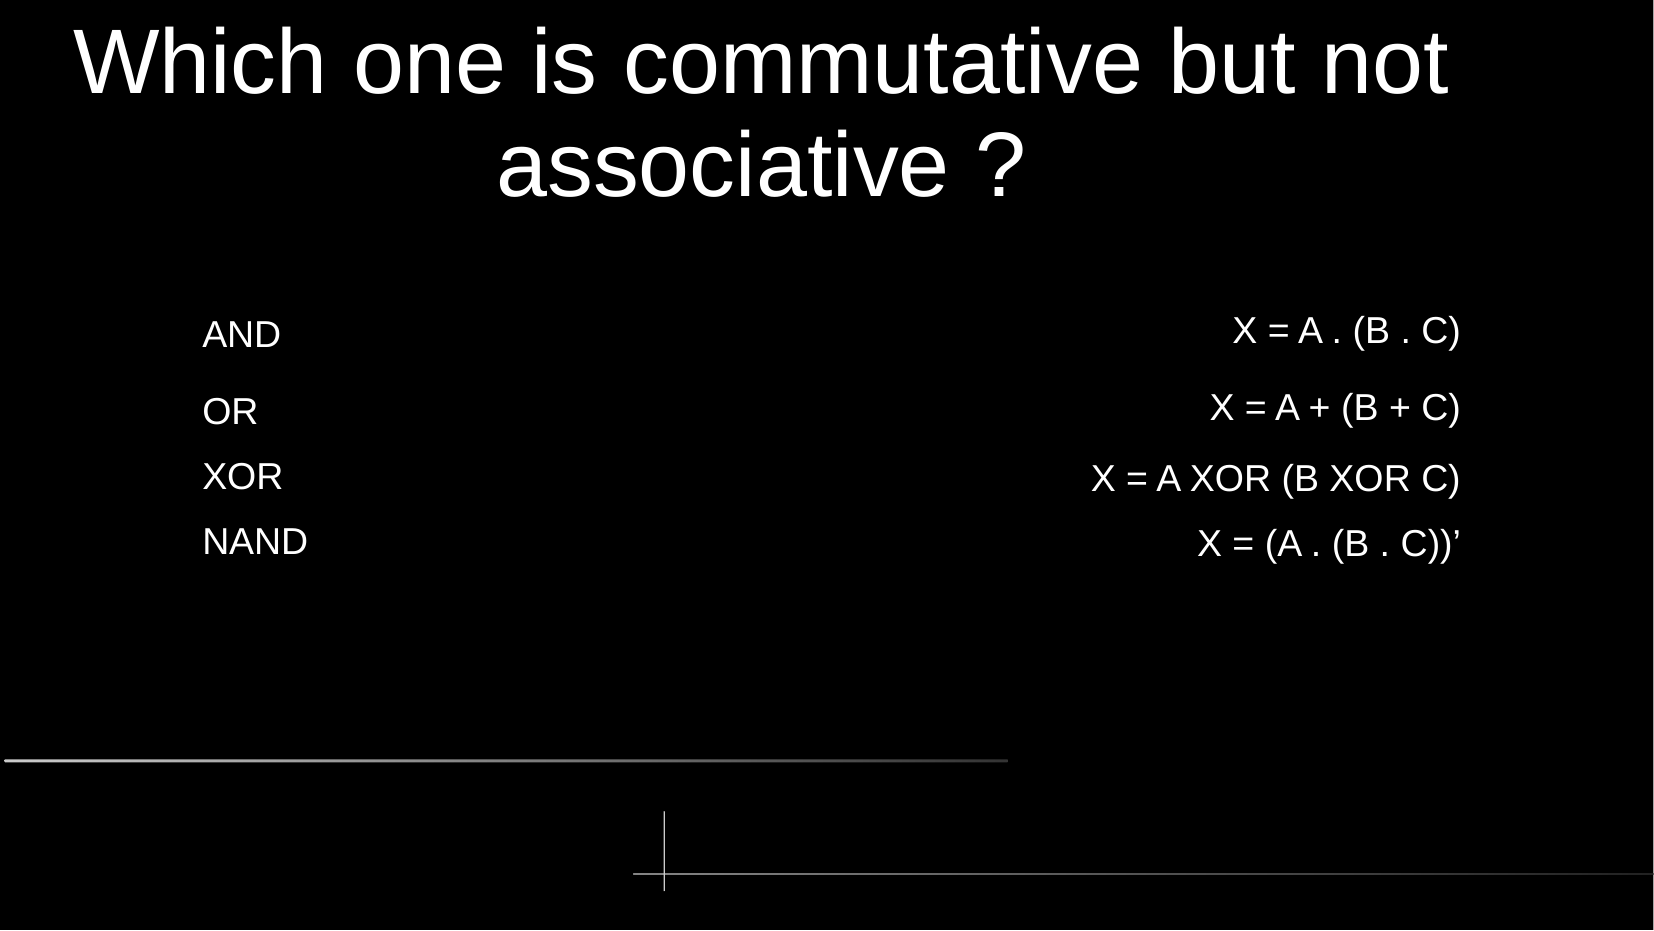

# Which one is commutative but not associative ?
X = A . (B . C)
AND
X = A + (B + C)
OR
XOR
X = A XOR (B XOR C)
NAND
X = (A . (B . C))’